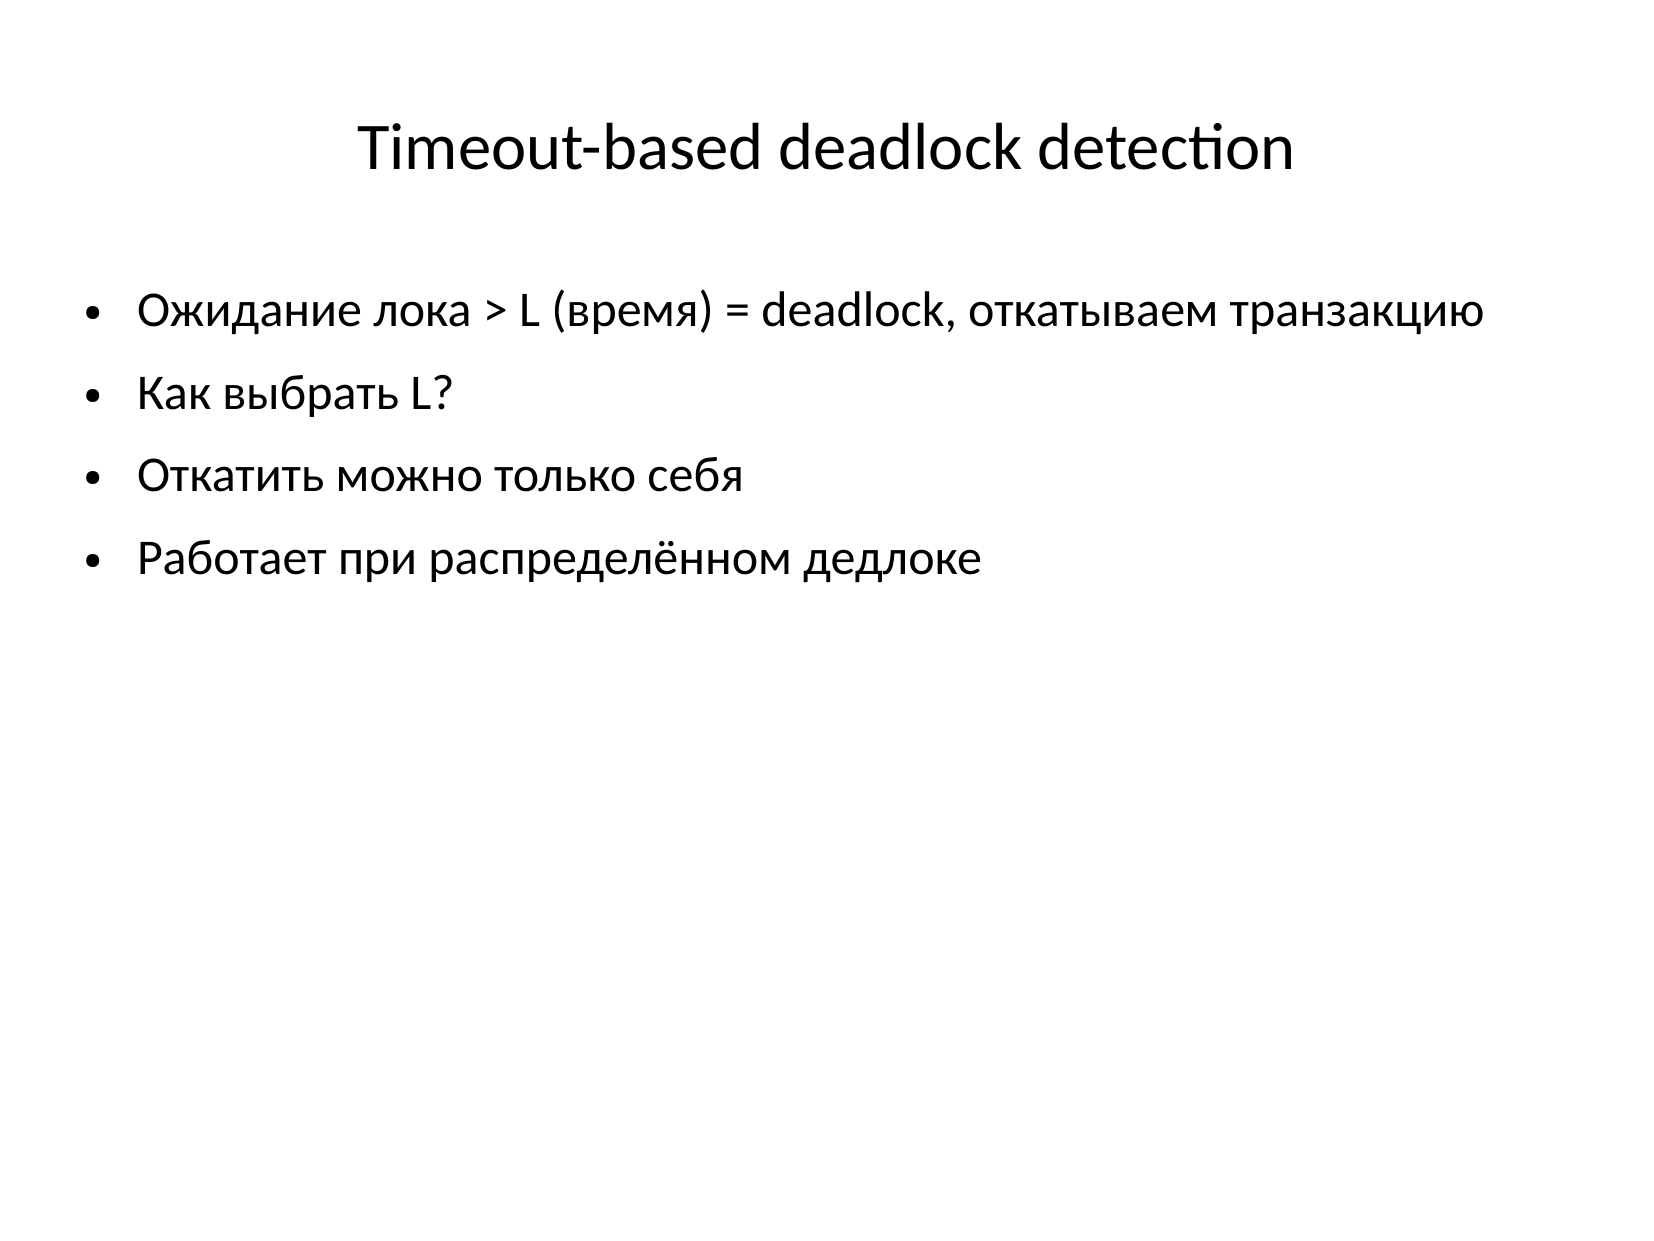

# Timeout-based deadlock detection
Ожидание лока > L (время) = deadlock, откатываем транзакцию
Как выбрать L?
Откатить можно только себя
Работает при распределённом дедлоке